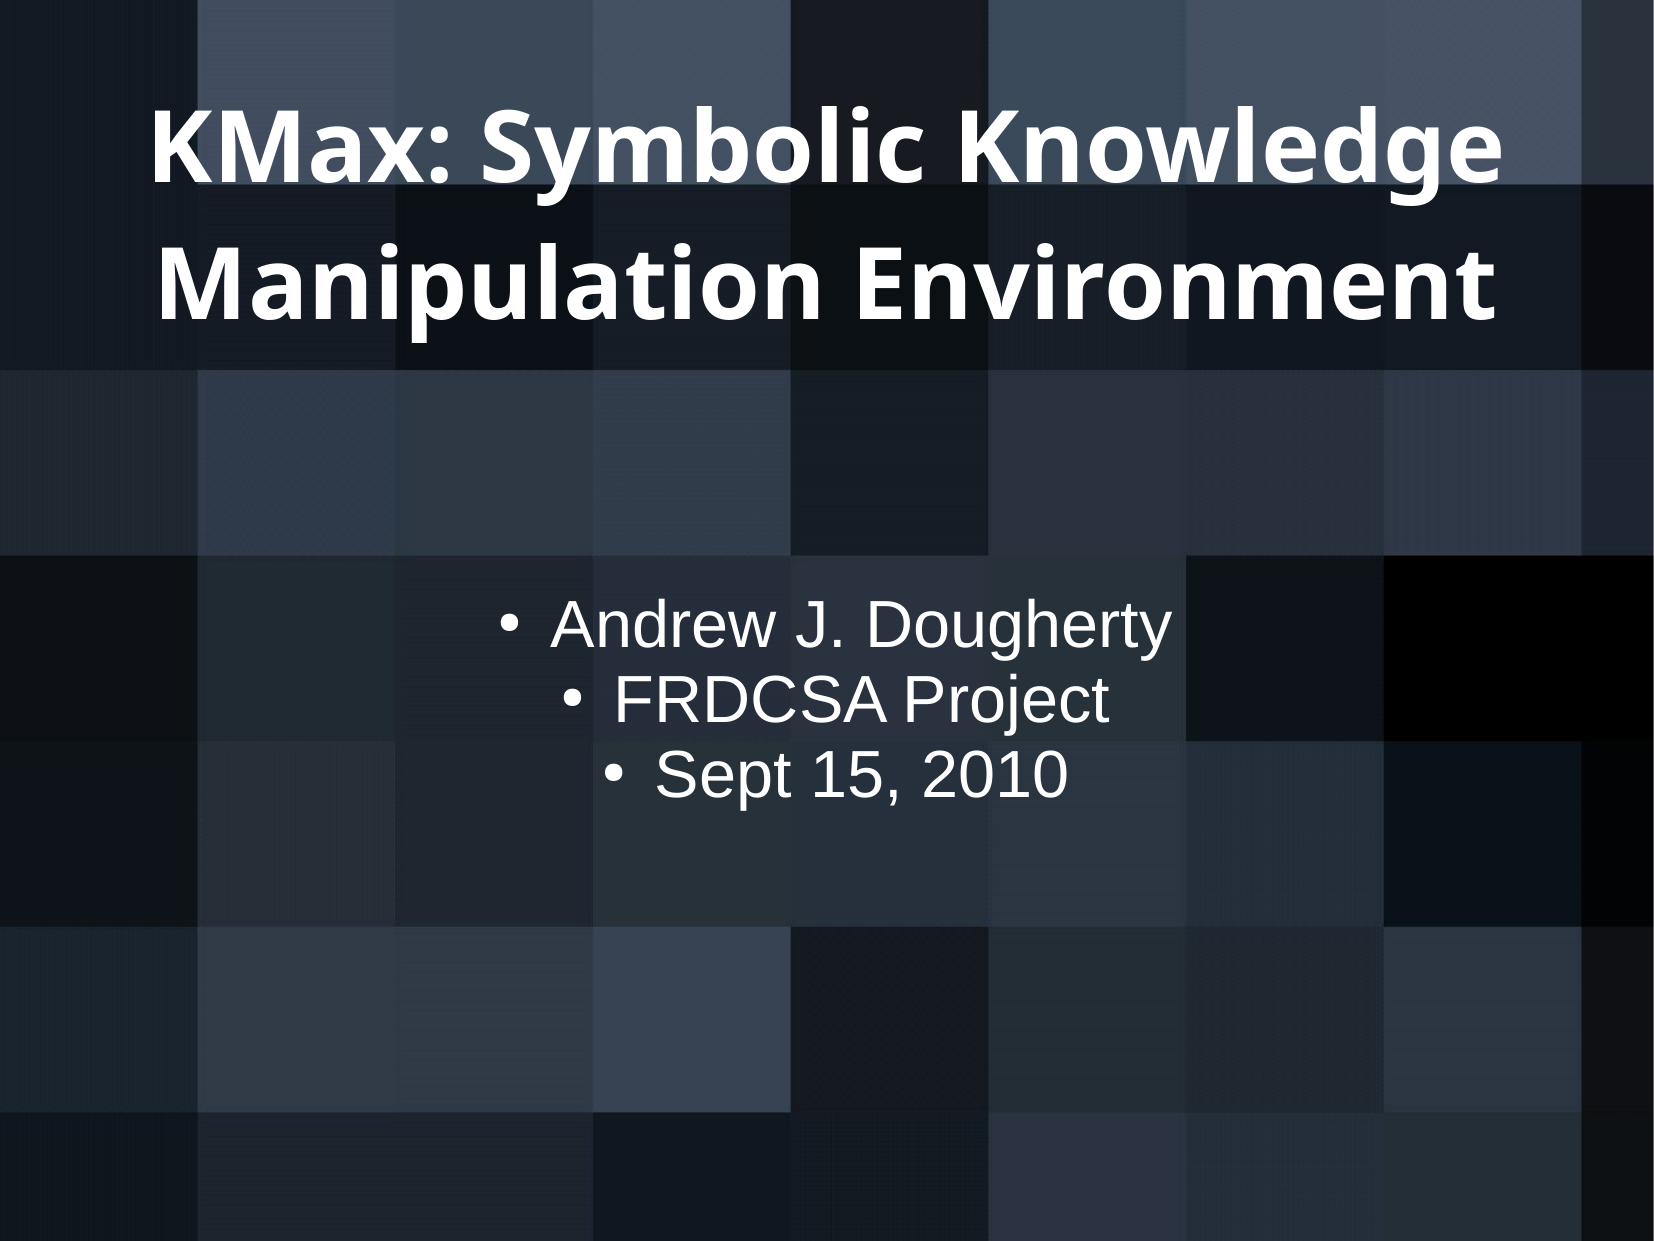

# KMax: Symbolic Knowledge Manipulation Environment
Andrew J. Dougherty
FRDCSA Project
Sept 15, 2010